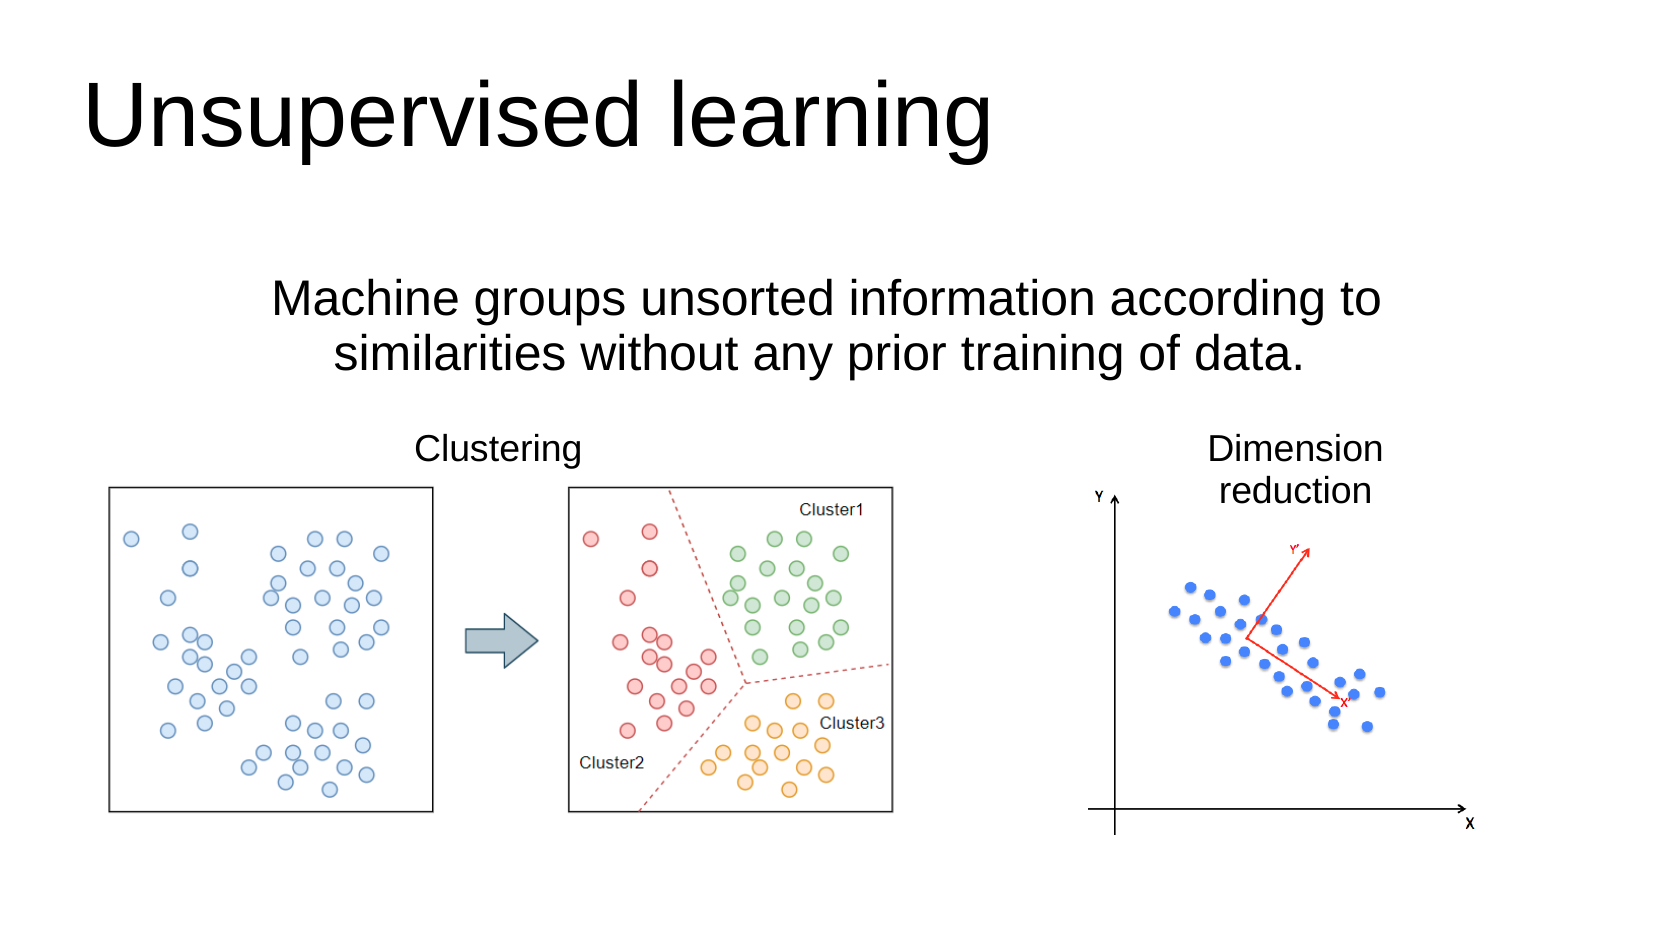

# Unsupervised learning
Machine groups unsorted information according to similarities without any prior training of data.
Clustering
Dimension reduction